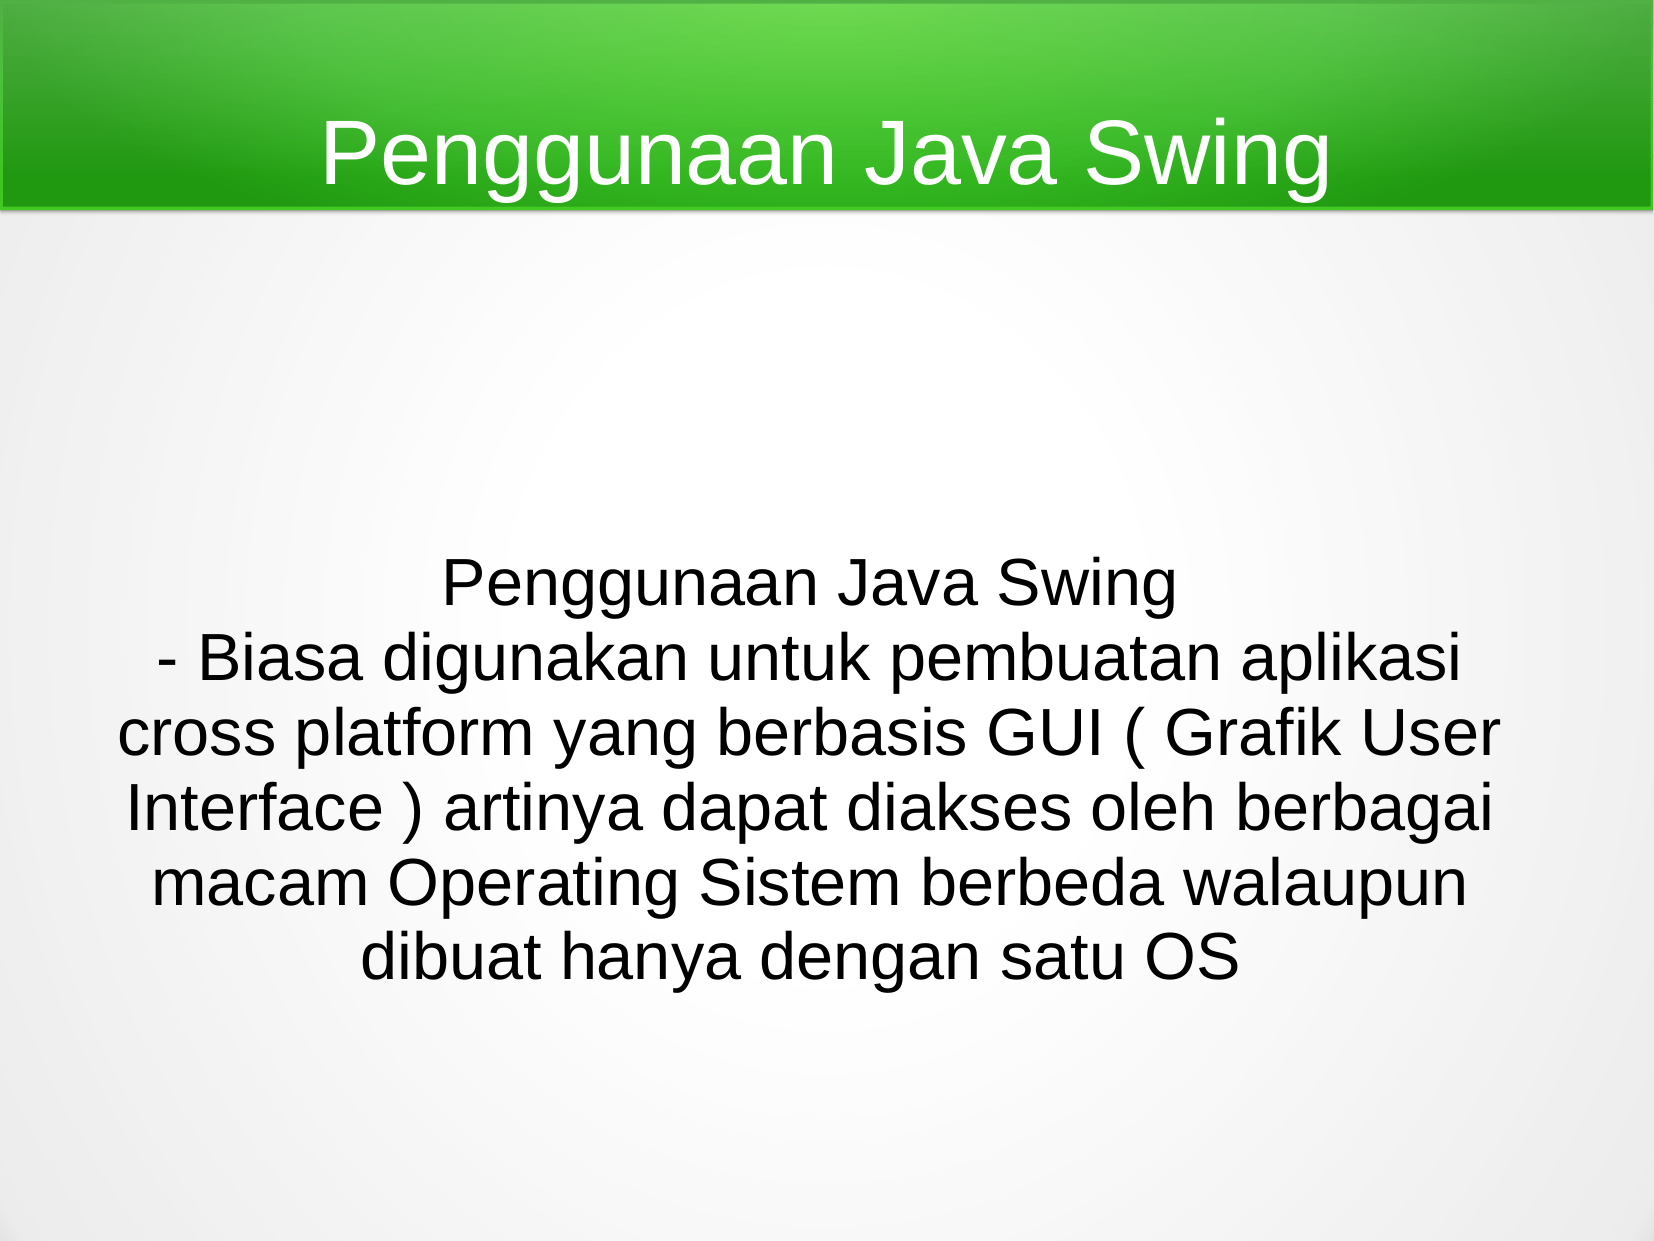

# Penggunaan Java Swing
Penggunaan Java Swing
- Biasa digunakan untuk pembuatan aplikasi cross platform yang berbasis GUI ( Grafik User Interface ) artinya dapat diakses oleh berbagai macam Operating Sistem berbeda walaupun dibuat hanya dengan satu OS